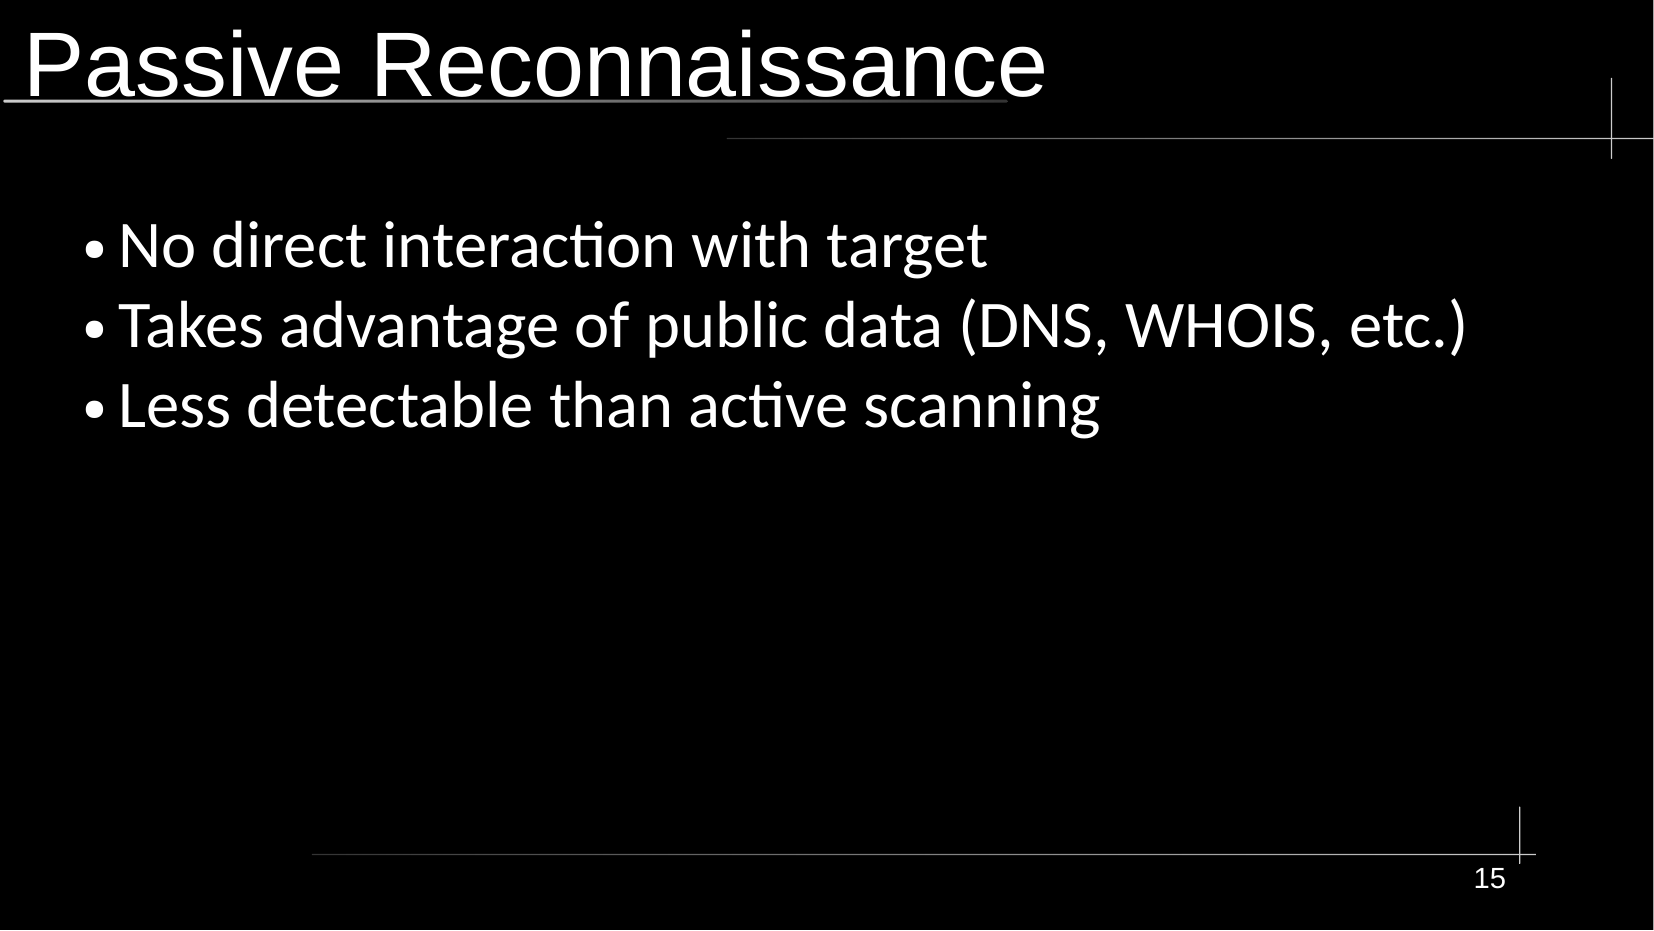

# Passive Reconnaissance
No direct interaction with target
Takes advantage of public data (DNS, WHOIS, etc.)
Less detectable than active scanning
15